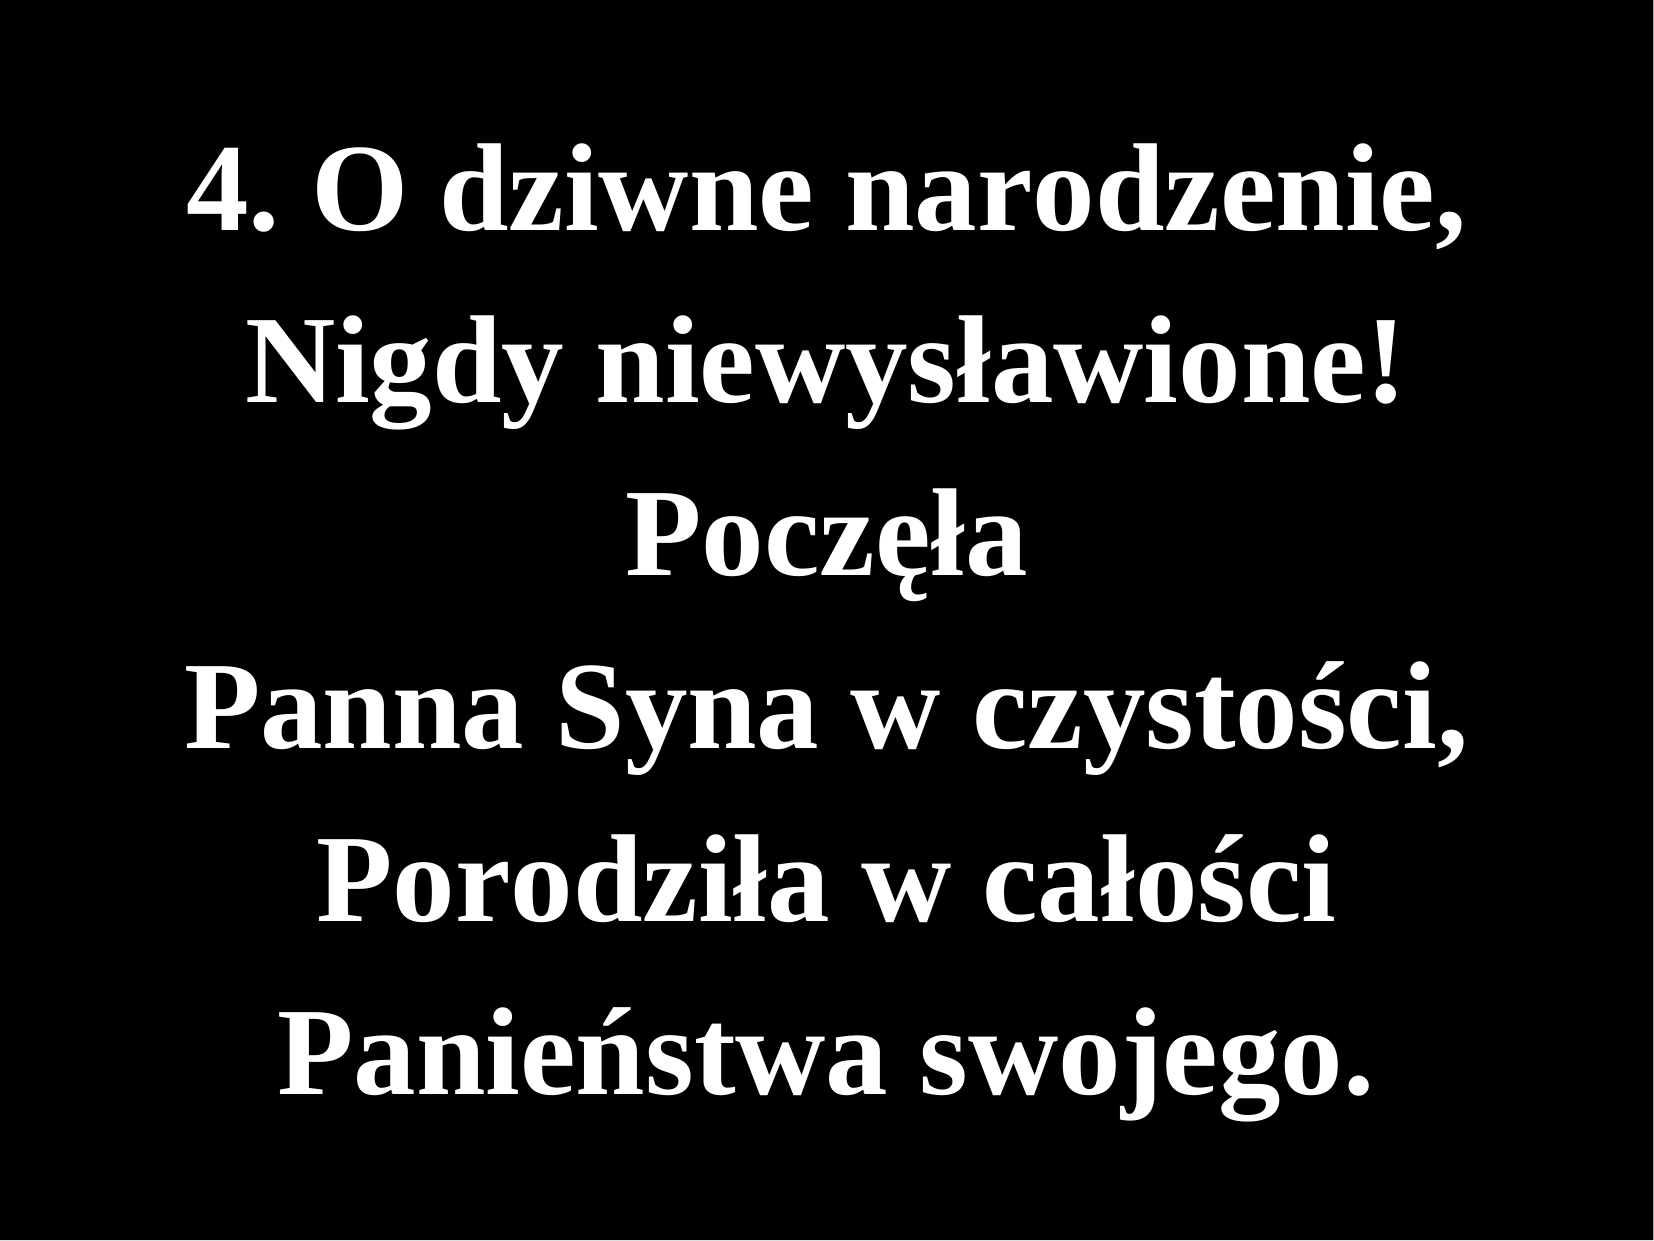

# 4. O dziwne narodzenie, ppp Nigdy niewysławione! ppp Poczęła ppp Panna Syna w czystości, ppp Porodziła w całości ppp Panieństwa swojego.